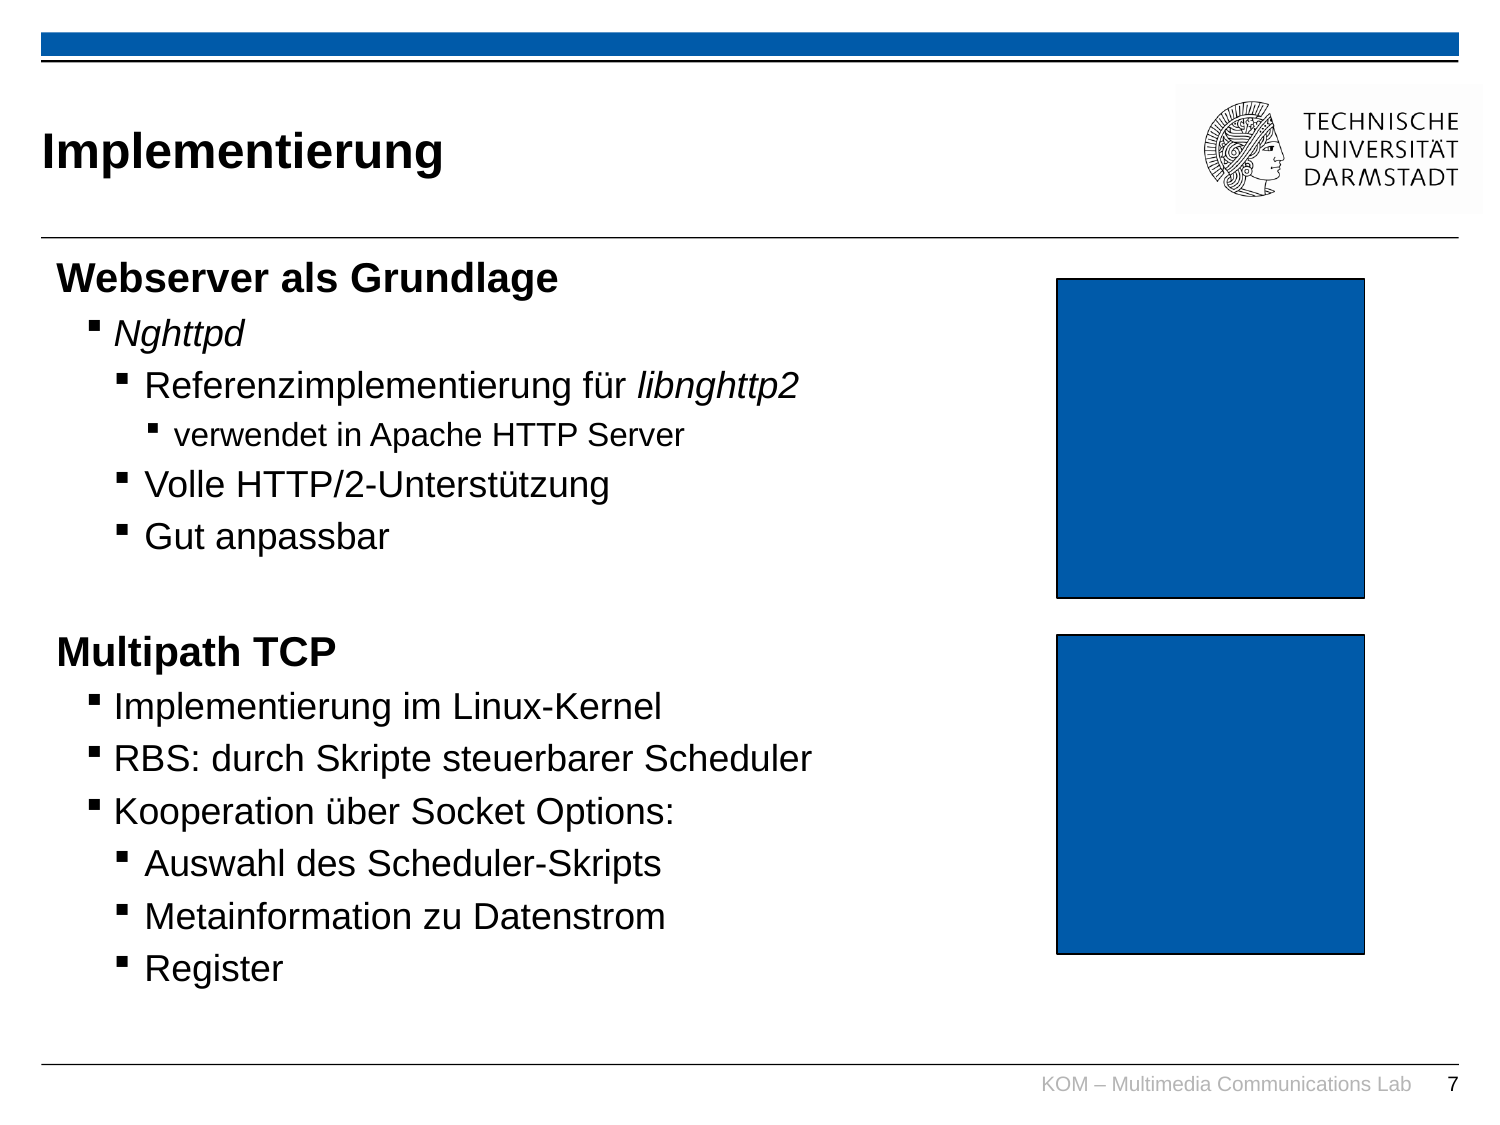

Implementierung
# Webserver als Grundlage
Nghttpd
Referenzimplementierung für libnghttp2
verwendet in Apache HTTP Server
Volle HTTP/2-Unterstützung
Gut anpassbar
Multipath TCP
Implementierung im Linux-Kernel
RBS: durch Skripte steuerbarer Scheduler
Kooperation über Socket Options:
Auswahl des Scheduler-Skripts
Metainformation zu Datenstrom
Register